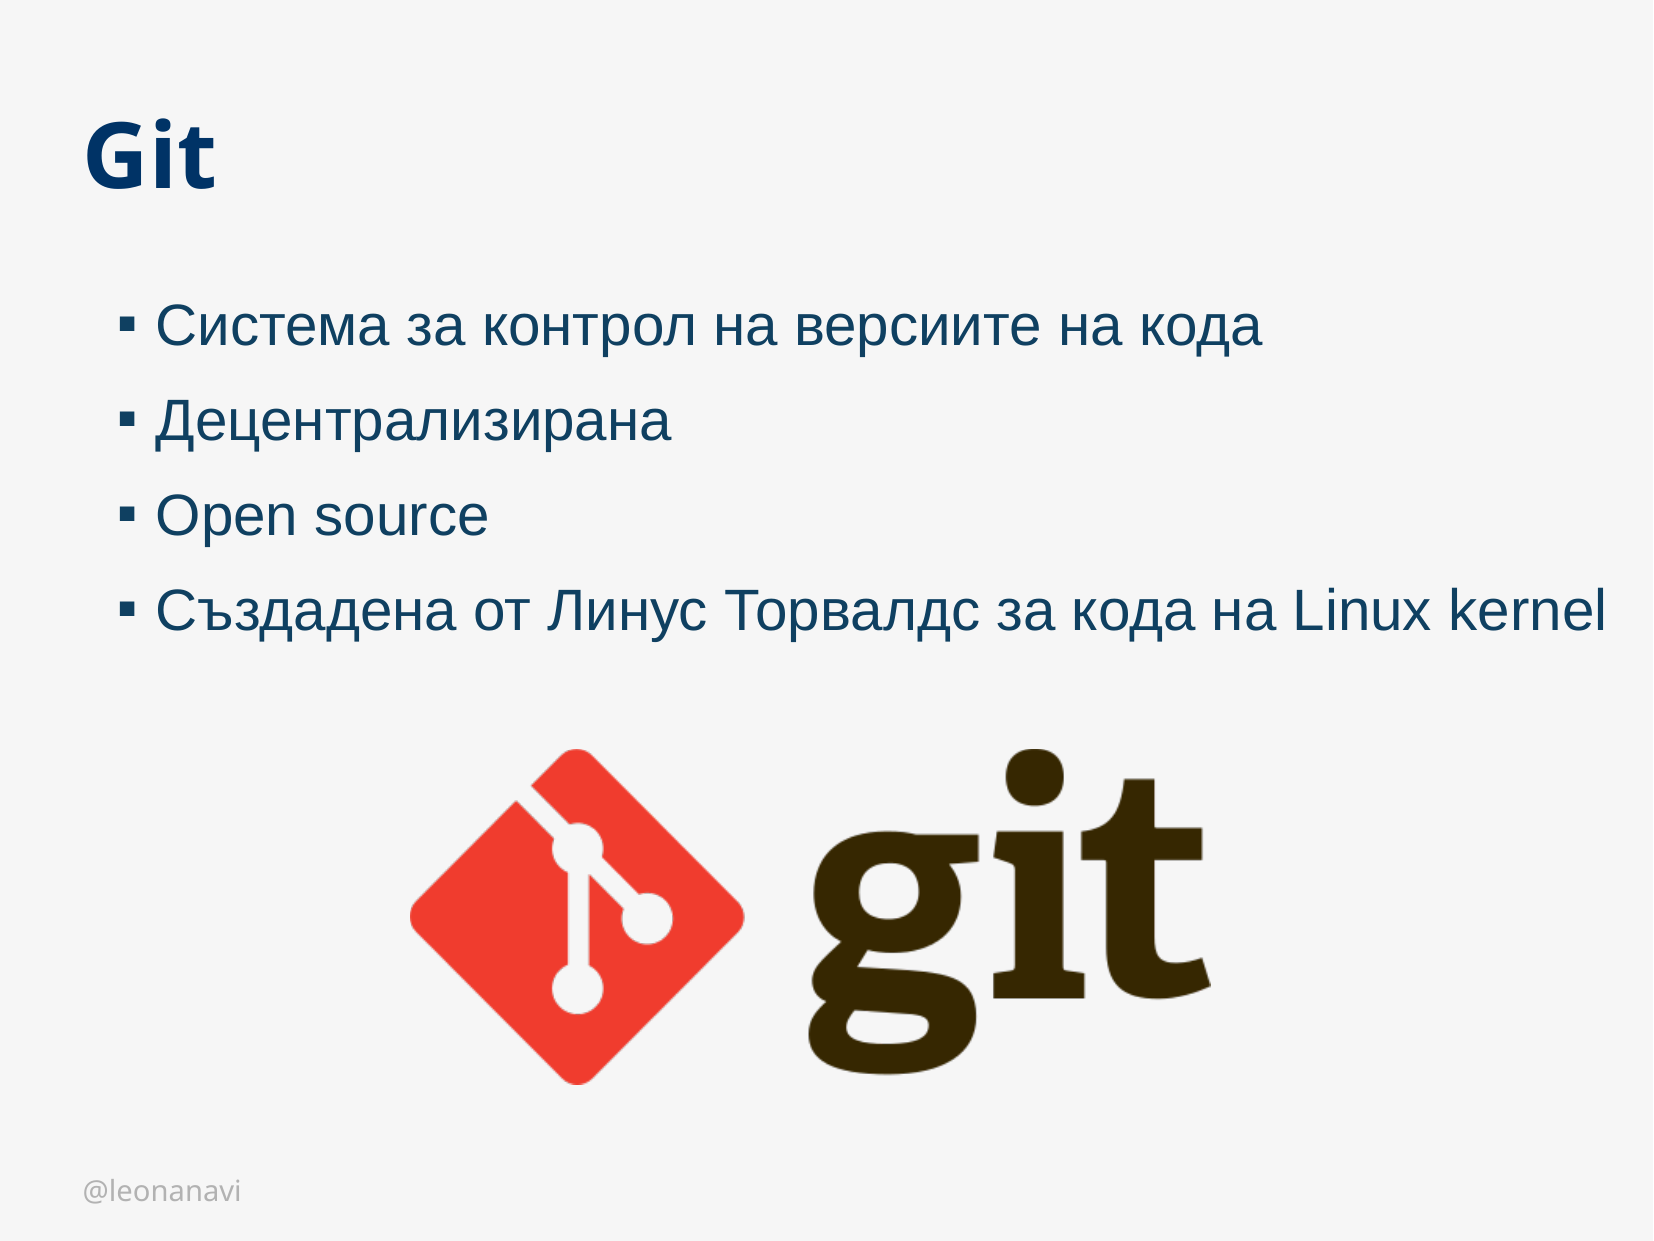

# Git
Система за контрол на версиите на кода
Децентрализирана
Open source
Създадена от Линус Торвалдс за кода на Linux kernel